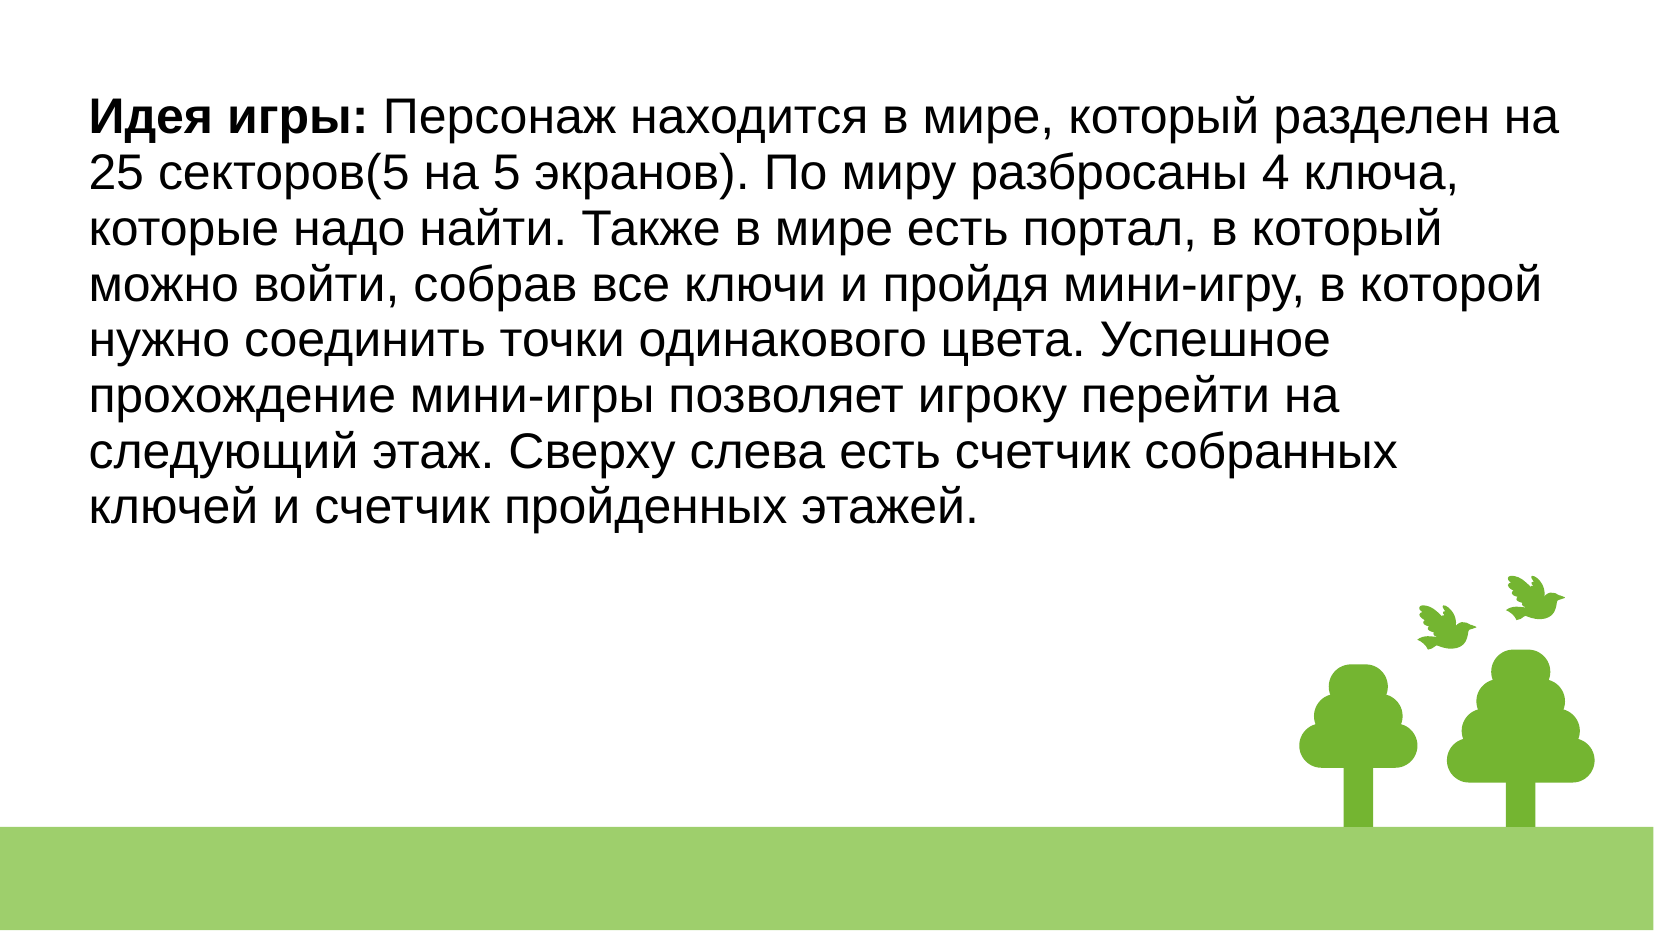

# Идея игры: Персонаж находится в мире, который разделен на 25 секторов(5 на 5 экранов). По миру разбросаны 4 ключа, которые надо найти. Также в мире есть портал, в который можно войти, собрав все ключи и пройдя мини-игру, в которой нужно соединить точки одинакового цвета. Успешное прохождение мини-игры позволяет игроку перейти на следующий этаж. Сверху слева есть счетчик собранных ключей и счетчик пройденных этажей.